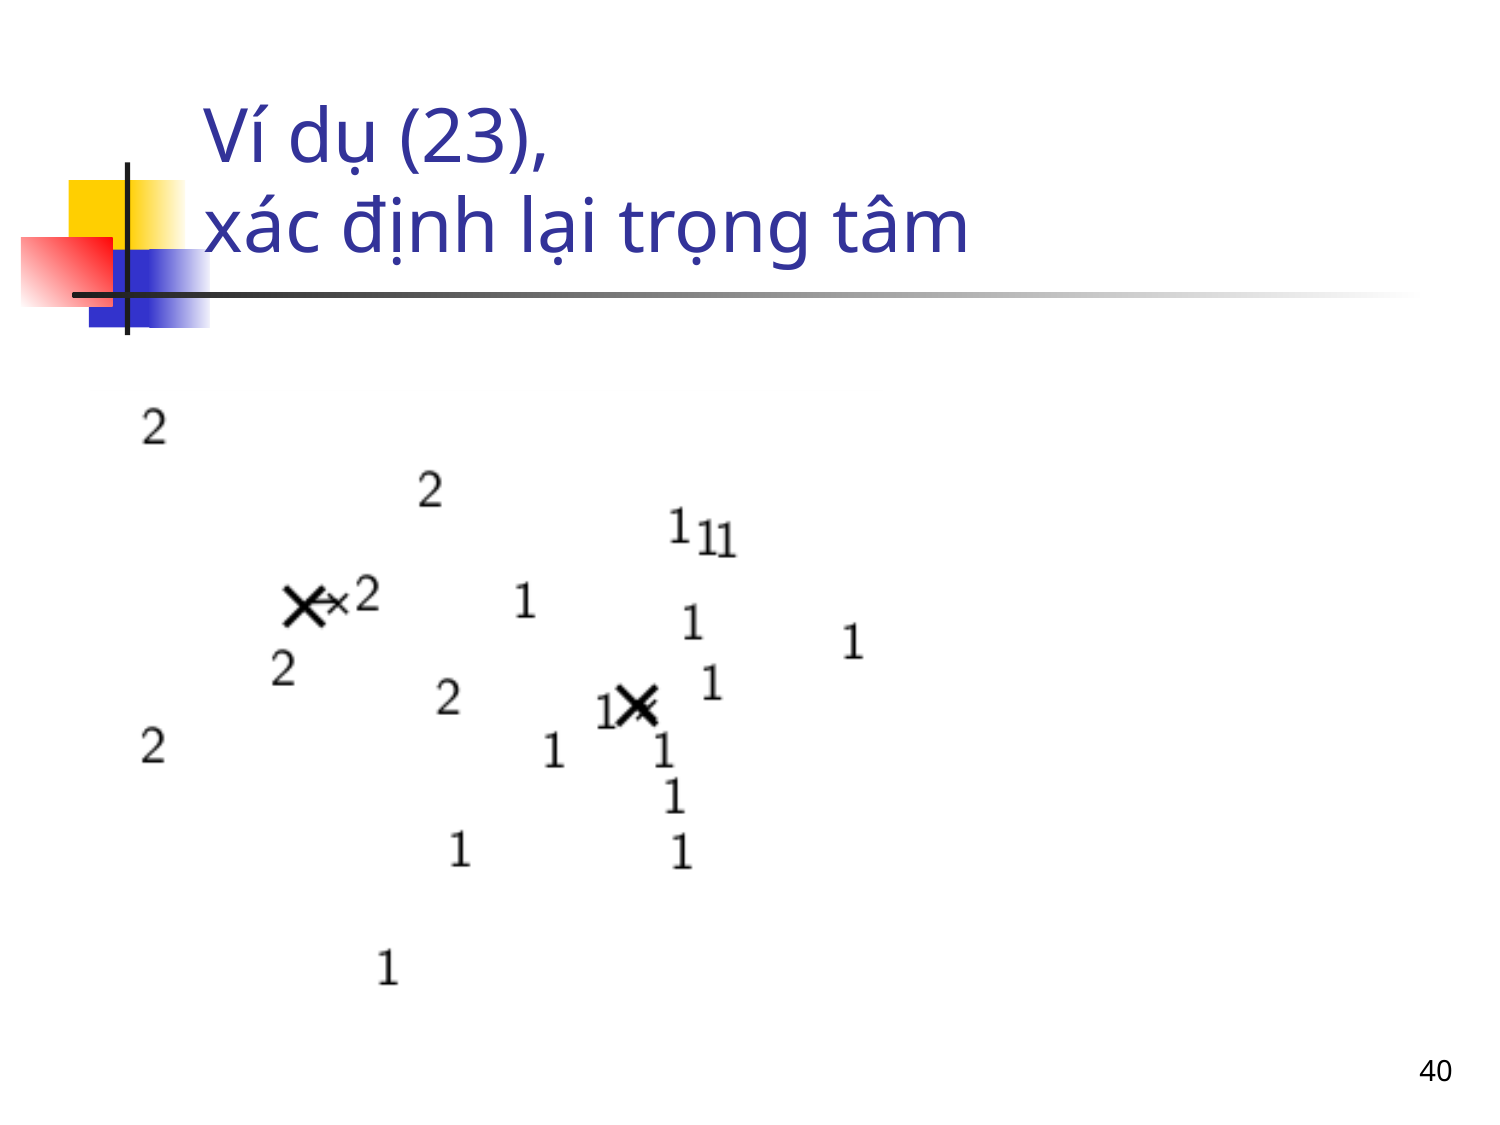

# Ví dụ (23), xác định lại trọng tâm